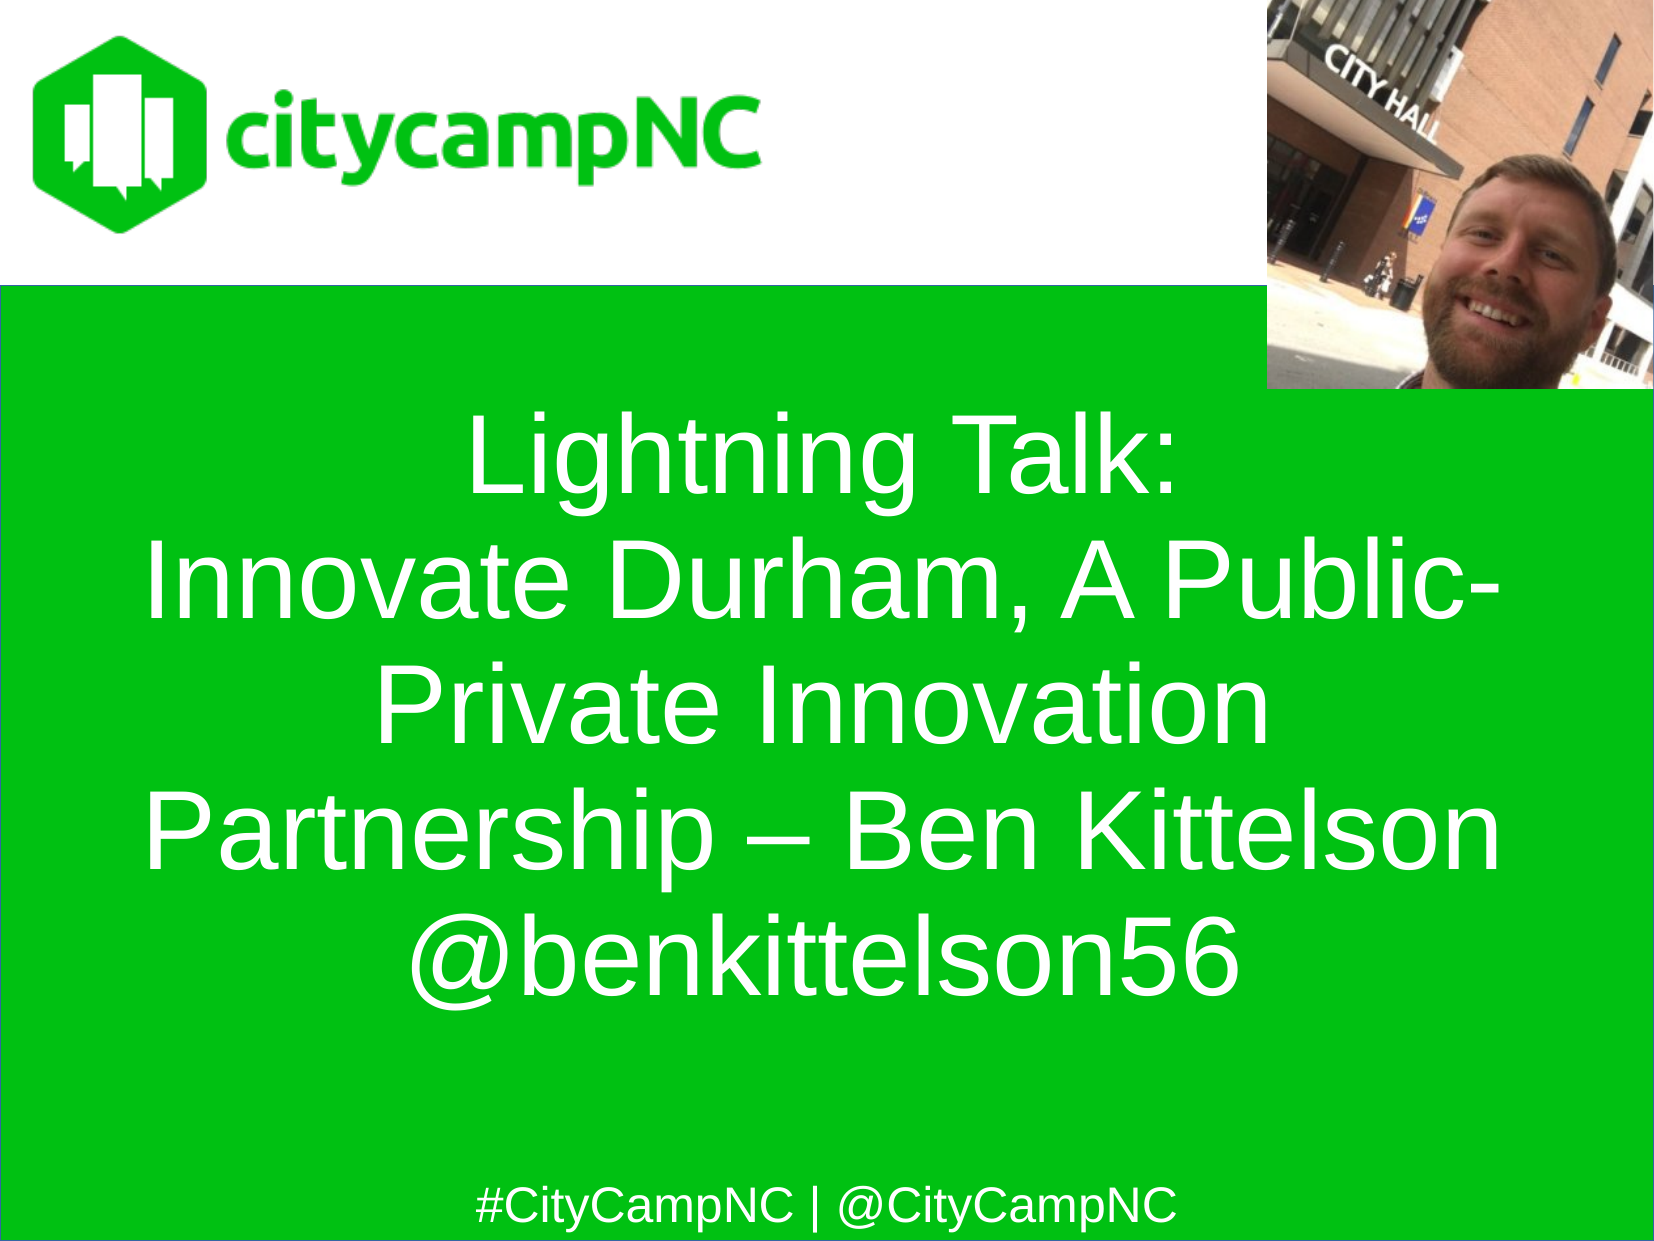

# Lightning Talk:
Innovate Durham, A Public-Private Innovation Partnership – Ben Kittelson
@benkittelson56